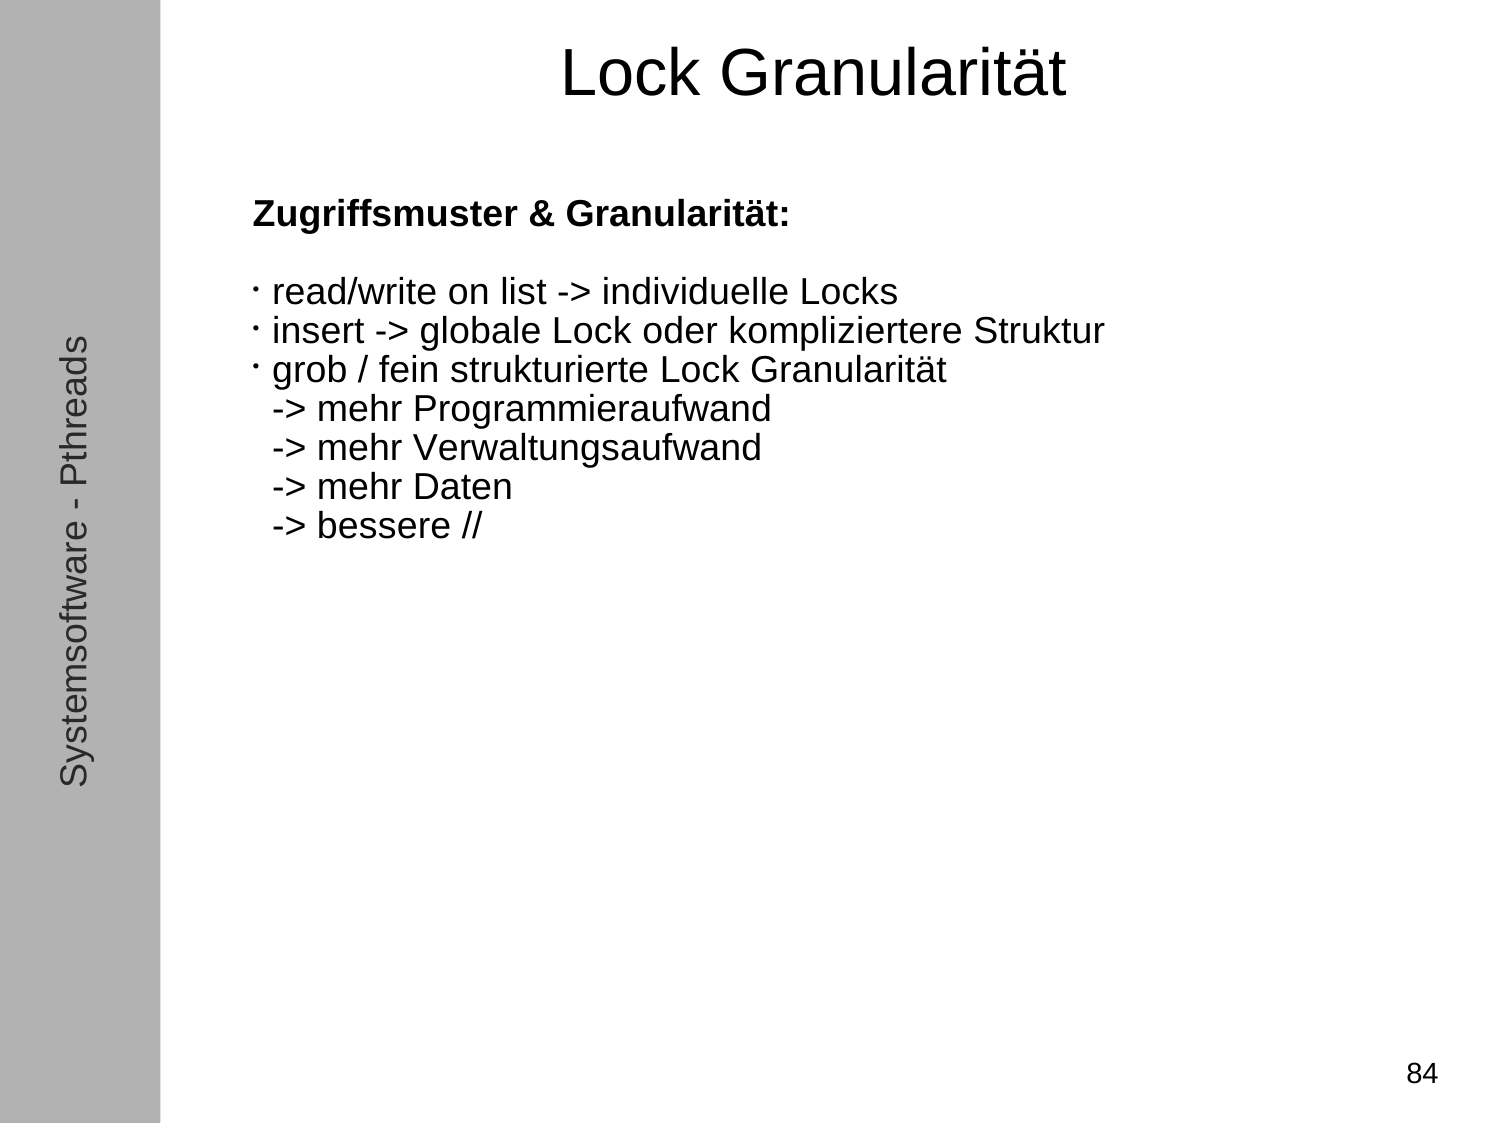

Lock Granularität
Zugriffsmuster & Granularität:
read/write on list -> individuelle Locks
insert -> globale Lock oder kompliziertere Struktur
grob / fein strukturierte Lock Granularität
-> mehr Programmieraufwand
-> mehr Verwaltungsaufwand
-> mehr Daten
-> bessere //
Systemsoftware - Pthreads